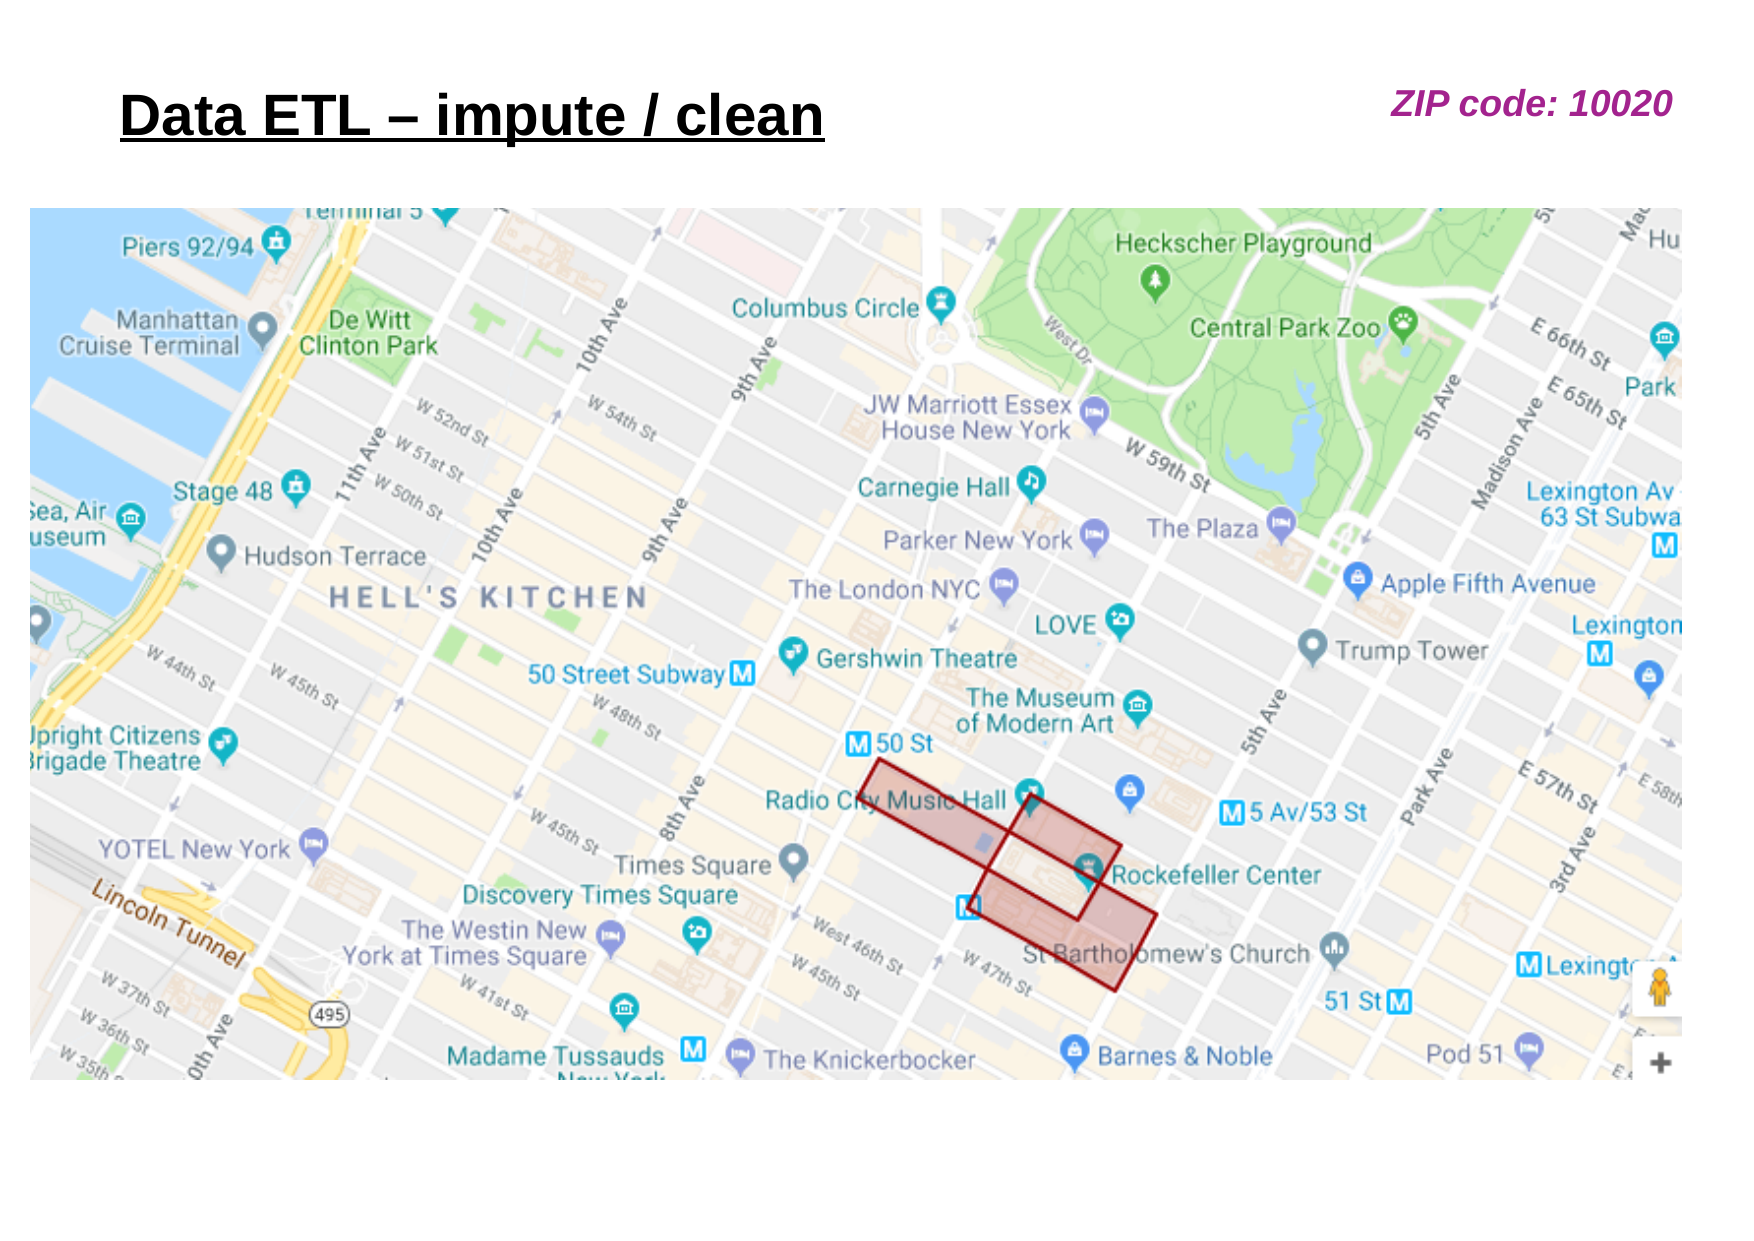

Data ETL – impute / clean
ZIP code: 10020